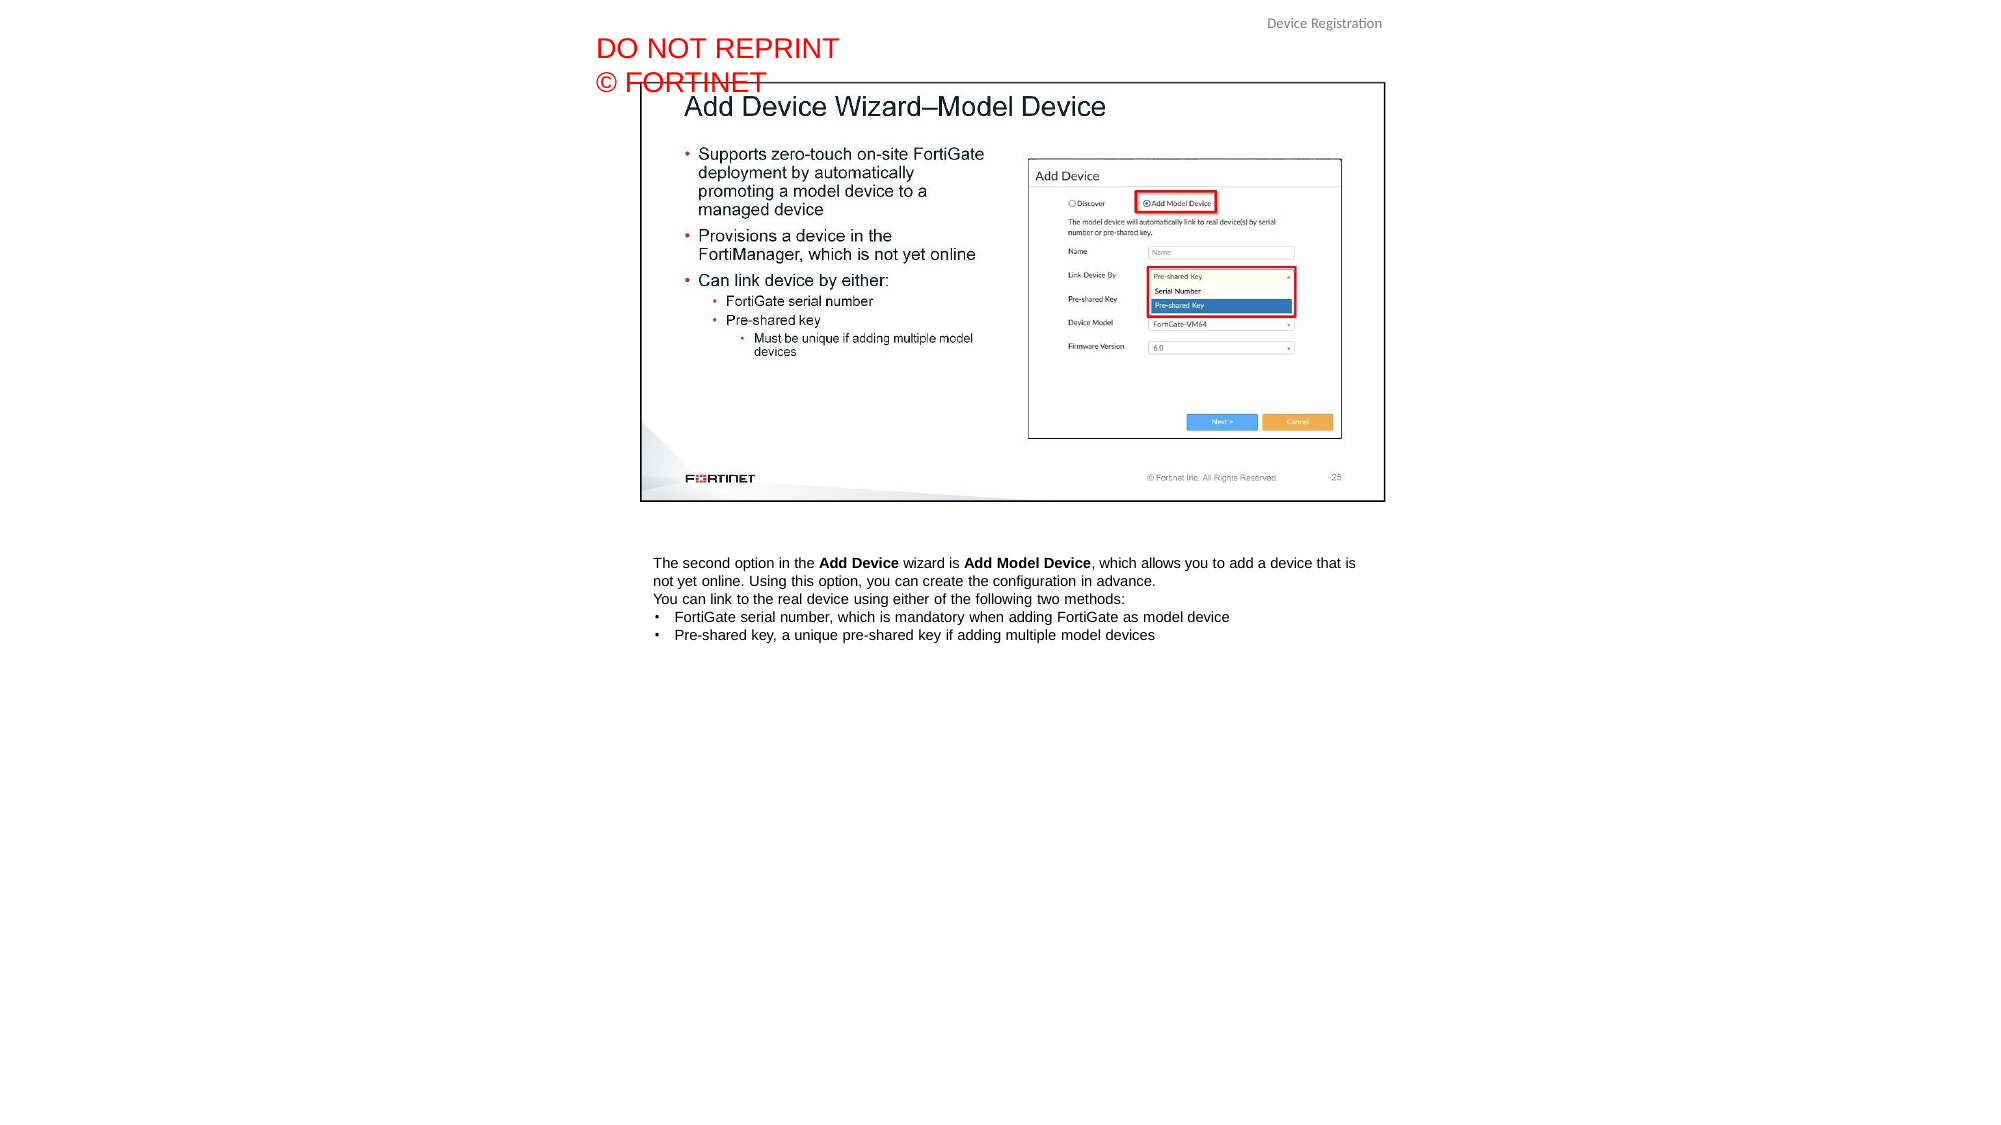

Device Registration
DO NOT REPRINT
© FORTINET
The second option in the Add Device wizard is Add Model Device, which allows you to add a device that is not yet online. Using this option, you can create the configuration in advance.
You can link to the real device using either of the following two methods:
FortiGate serial number, which is mandatory when adding FortiGate as model device
Pre-shared key, a unique pre-shared key if adding multiple model devices
FortiManager 6.2 Study Guide